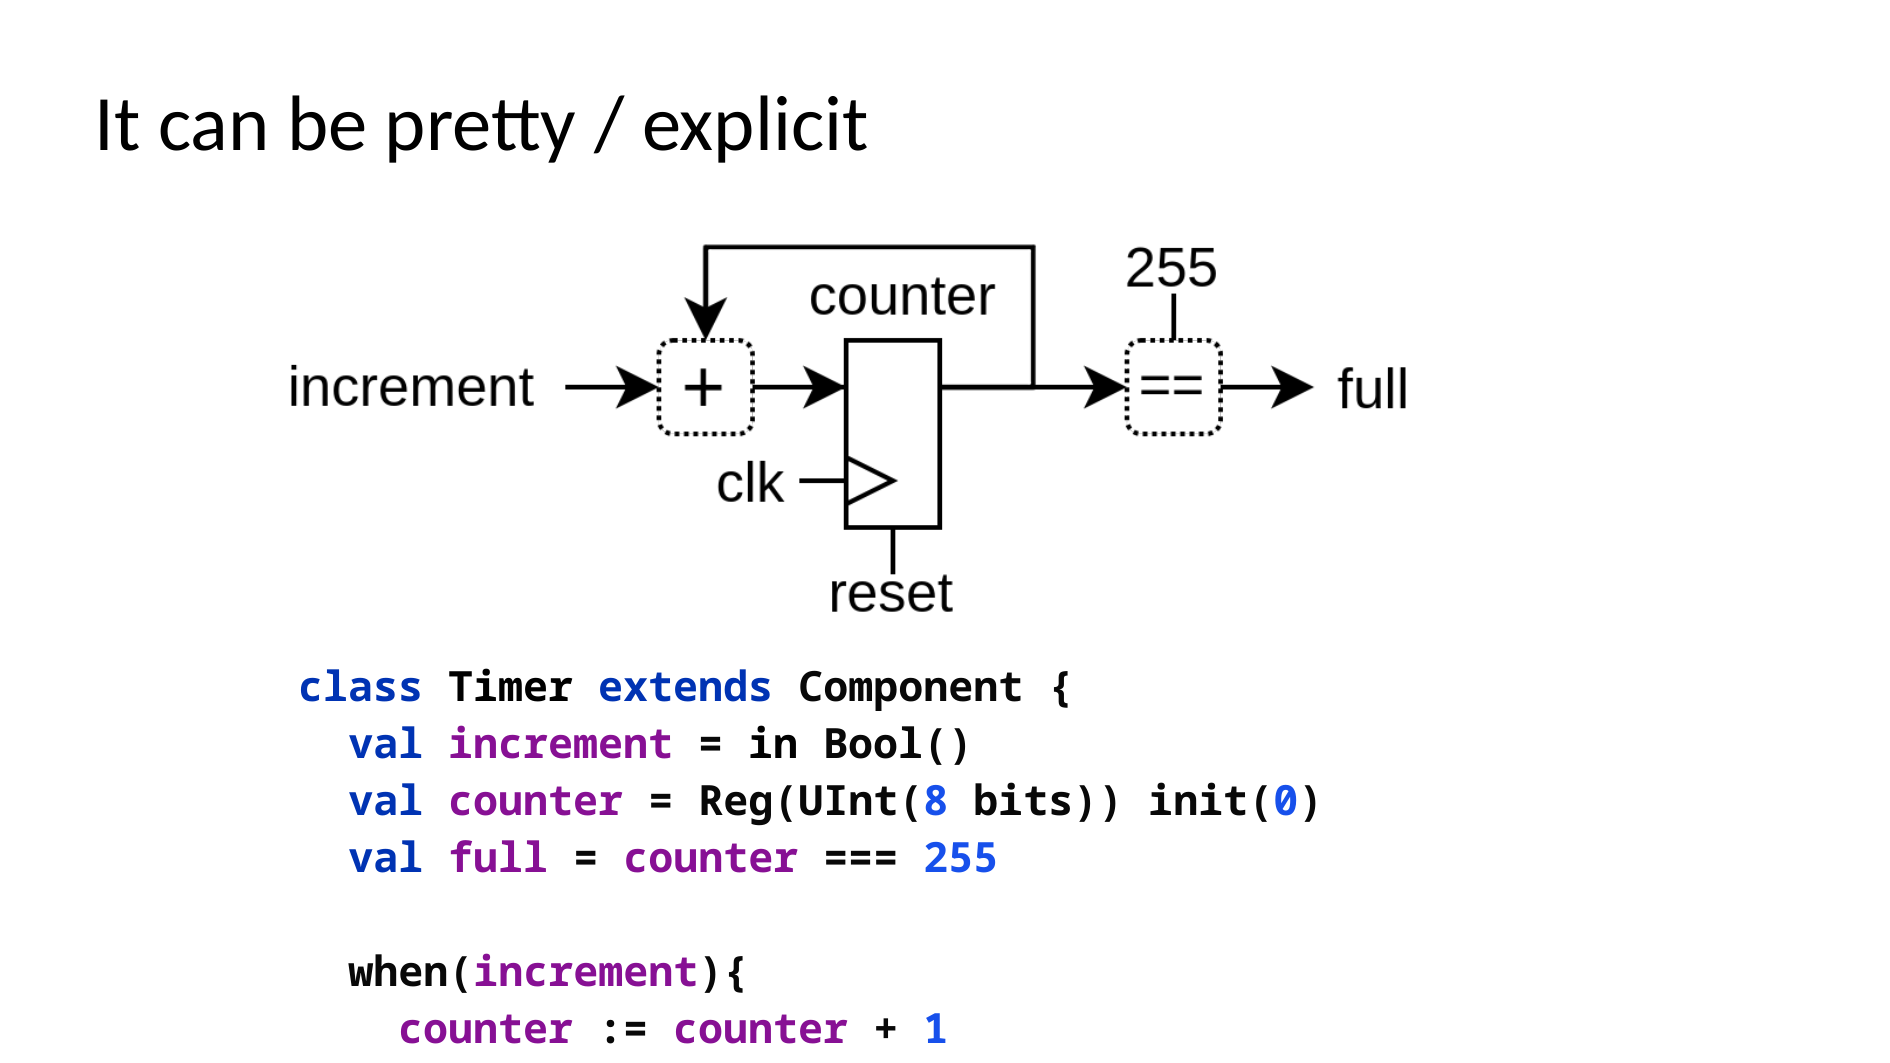

# It can be pretty / explicit
class Timer extends Component {
 val increment = in Bool()
 val counter = Reg(UInt(8 bits)) init(0)
 val full = counter === 255
 when(increment){
 counter := counter + 1
 }
}